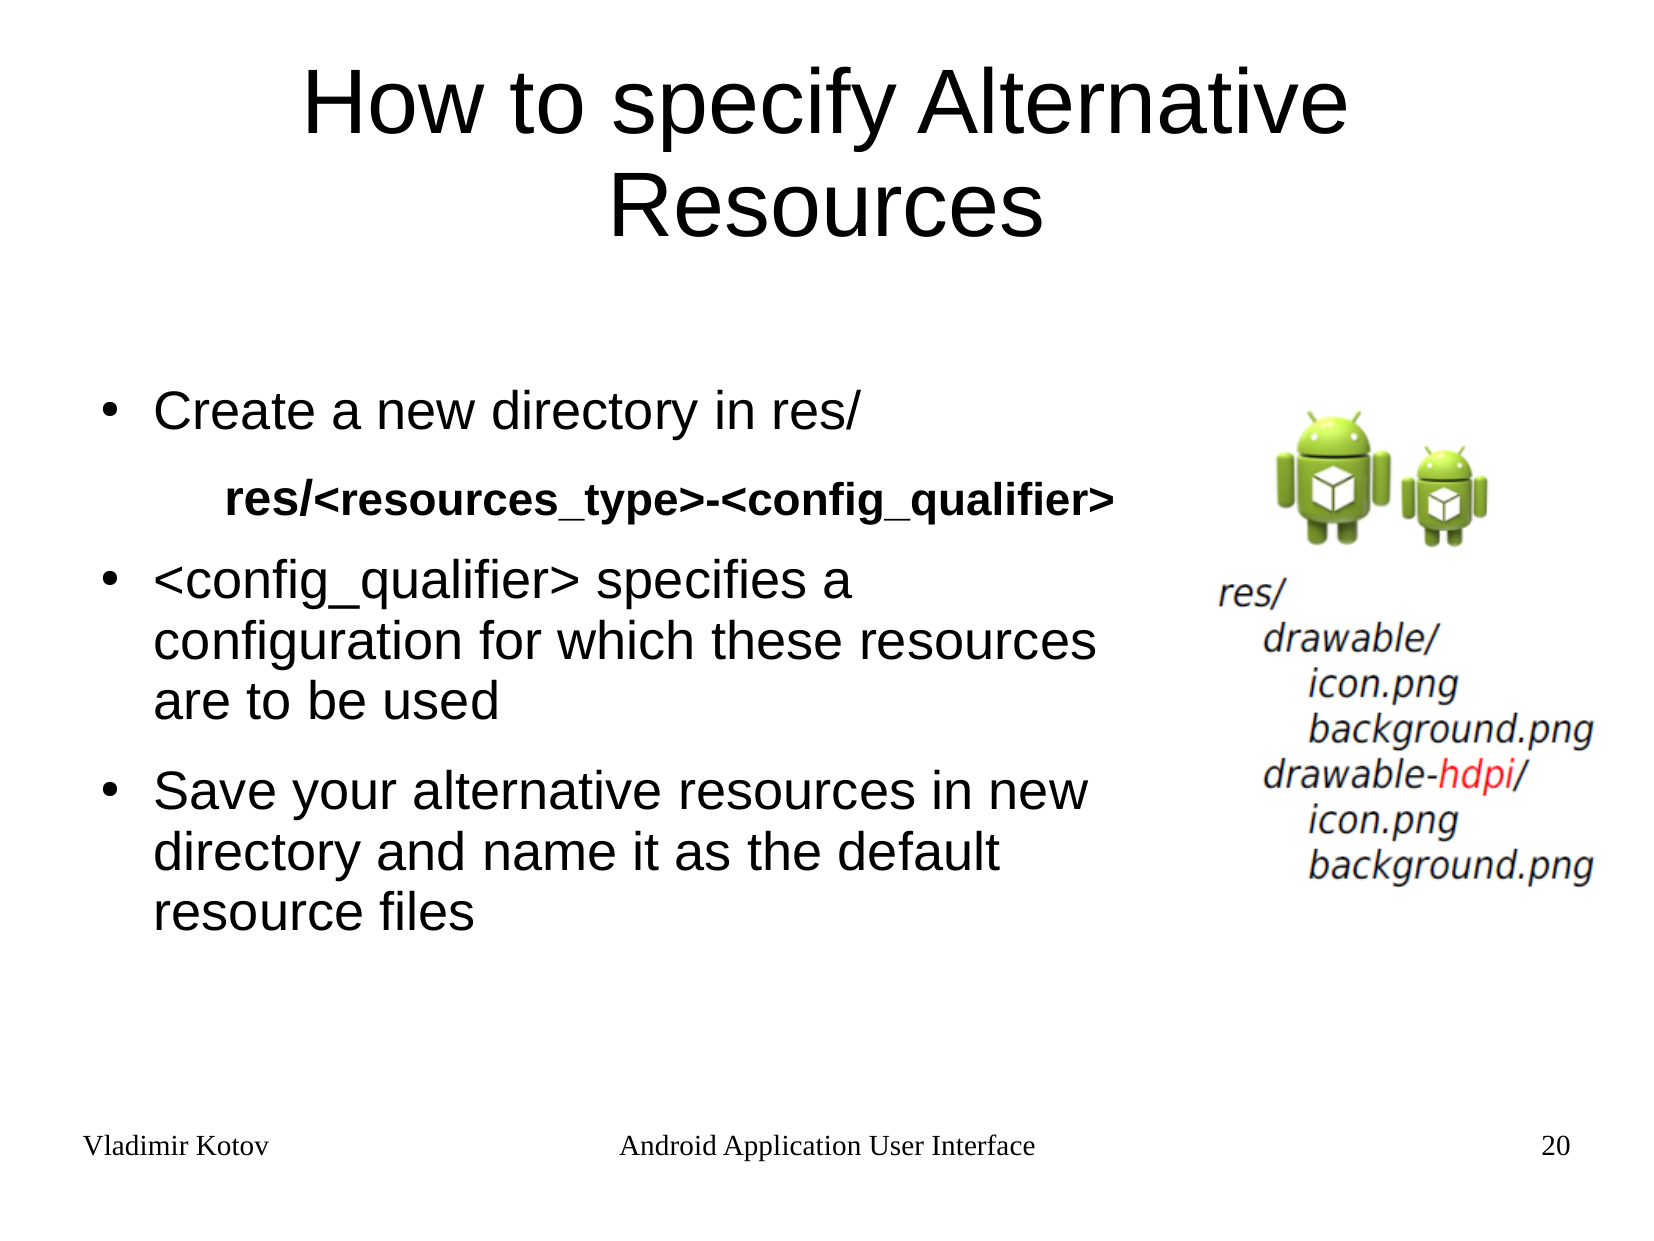

# How to specify Alternative Resources
Create a new directory in res/
res/<resources_type>-<config_qualifier>
<config_qualifier> specifies a configuration for which these resources are to be used
Save your alternative resources in new directory and name it as the default resource files
Vladimir Kotov
Android Application User Interface
20